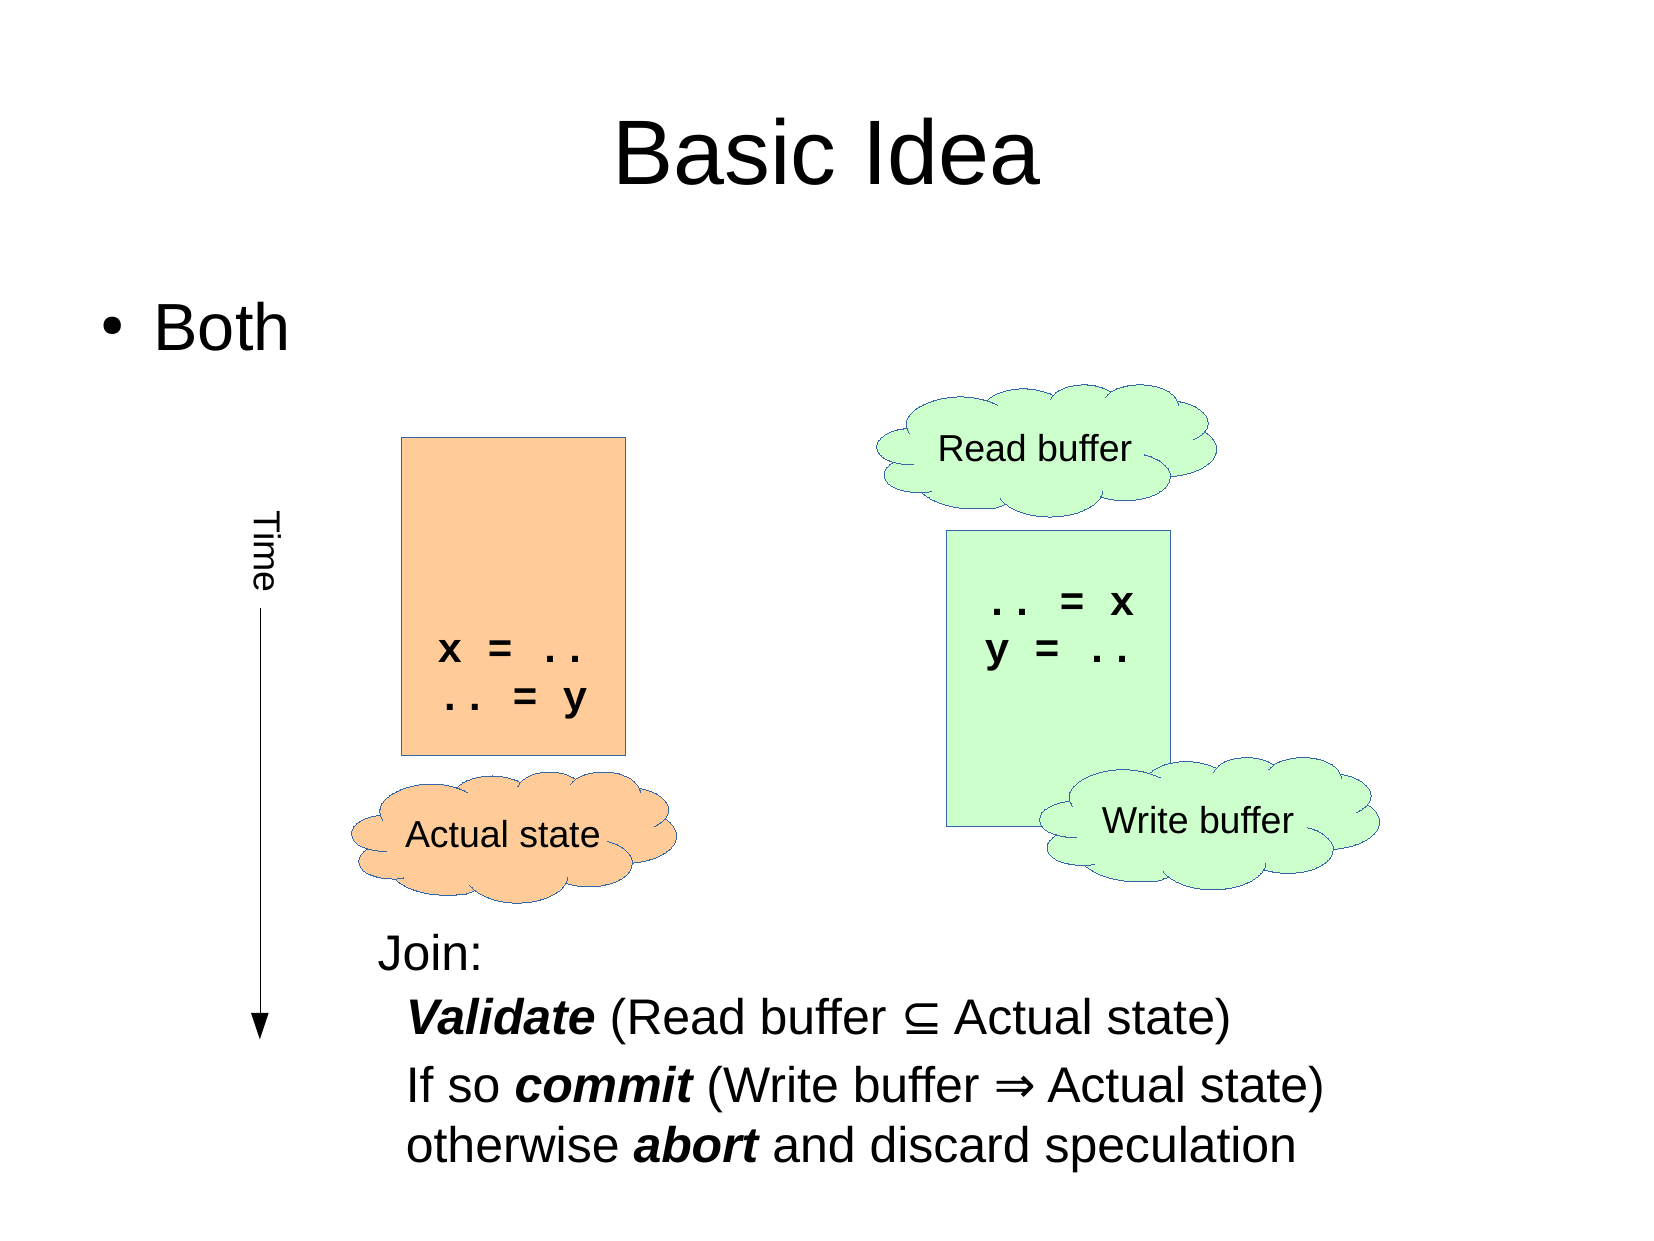

# Basic Idea
Both
Read buffer
x = ..
.. = y
Time
.. = x
y = ..
Write buffer
Actual state
Join:
 Validate (Read buffer ⊆ Actual state)
 If so commit (Write buffer ⇒ Actual state)
 otherwise abort and discard speculation